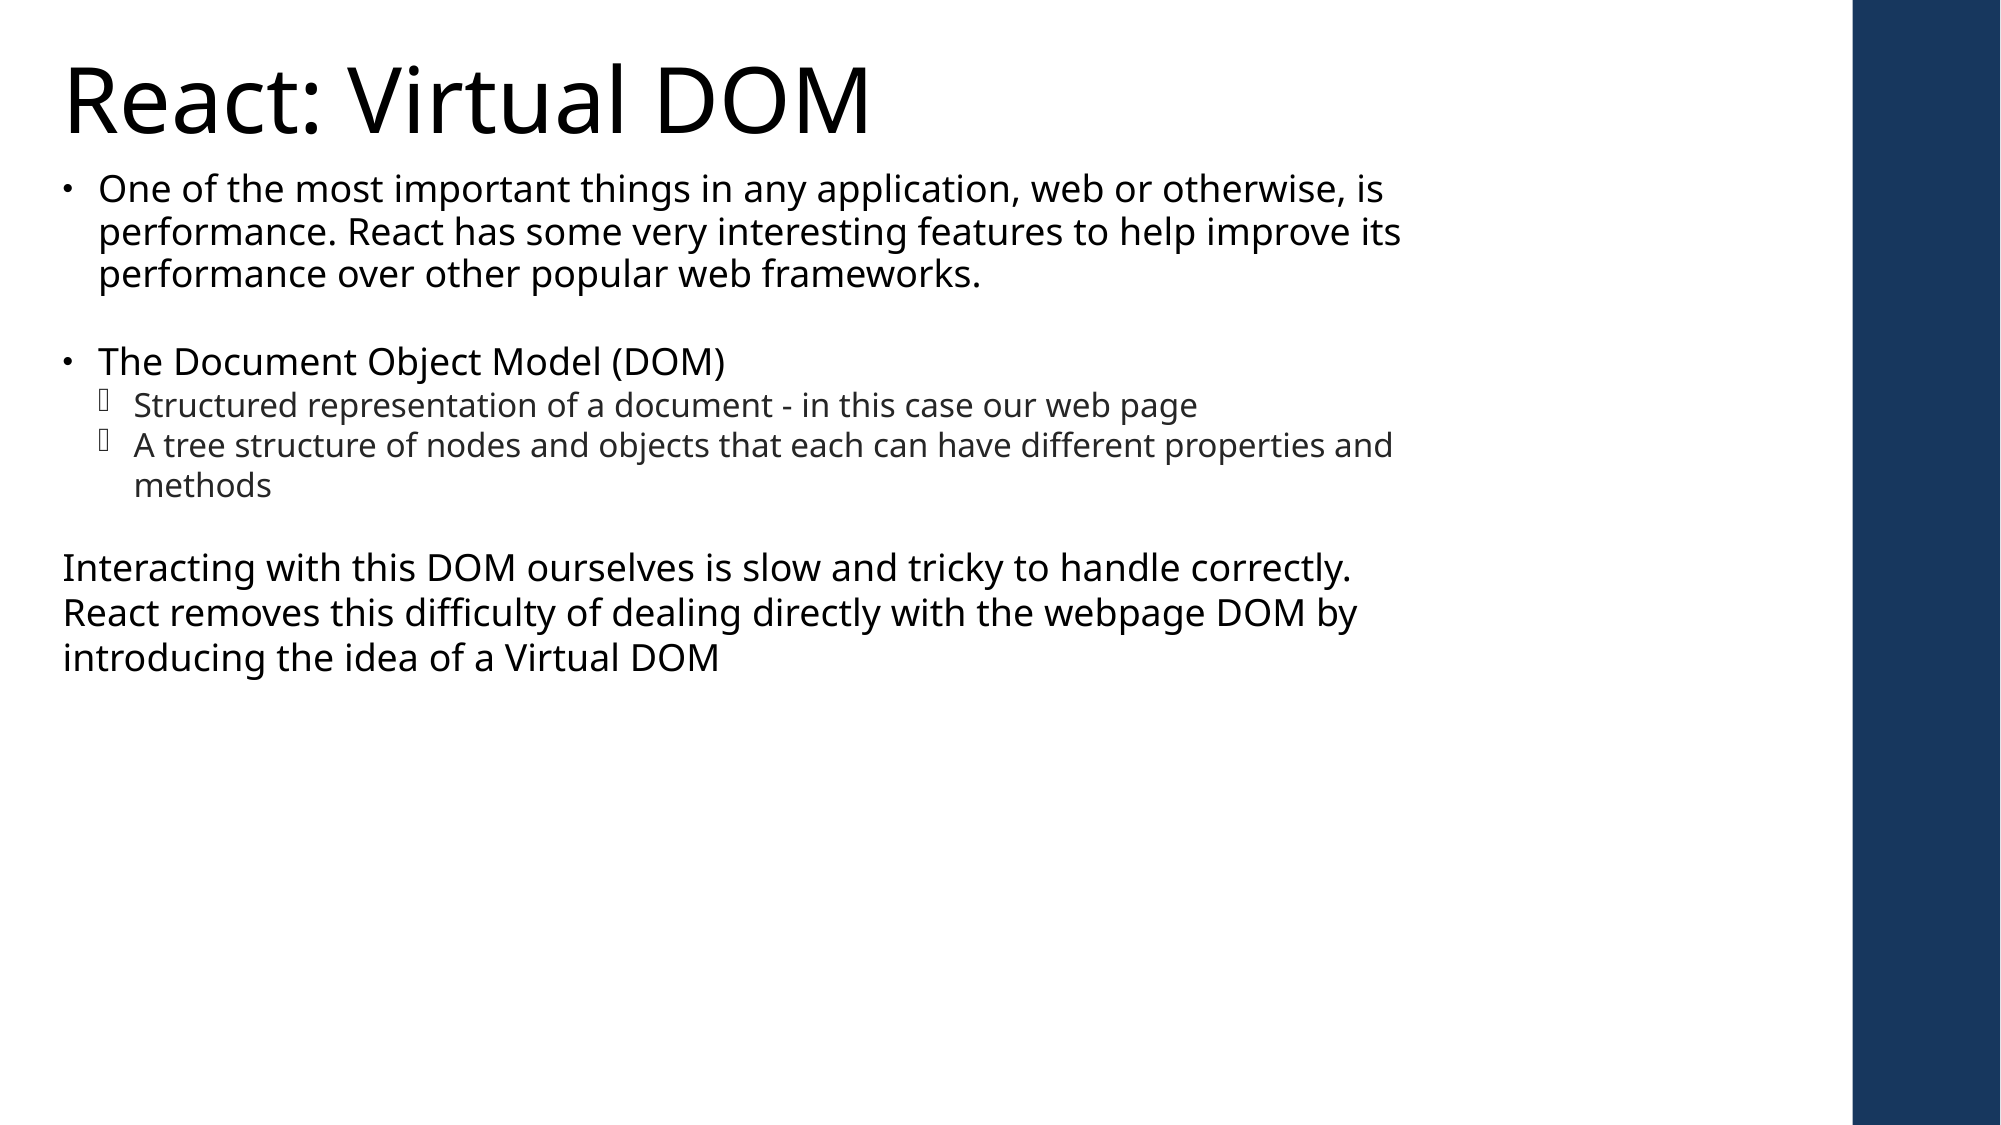

React: Virtual DOM
One of the most important things in any application, web or otherwise, is performance. React has some very interesting features to help improve its performance over other popular web frameworks.
The Document Object Model (DOM)
Structured representation of a document - in this case our web page
A tree structure of nodes and objects that each can have different properties and methods
Interacting with this DOM ourselves is slow and tricky to handle correctly. React removes this difficulty of dealing directly with the webpage DOM by introducing the idea of a Virtual DOM